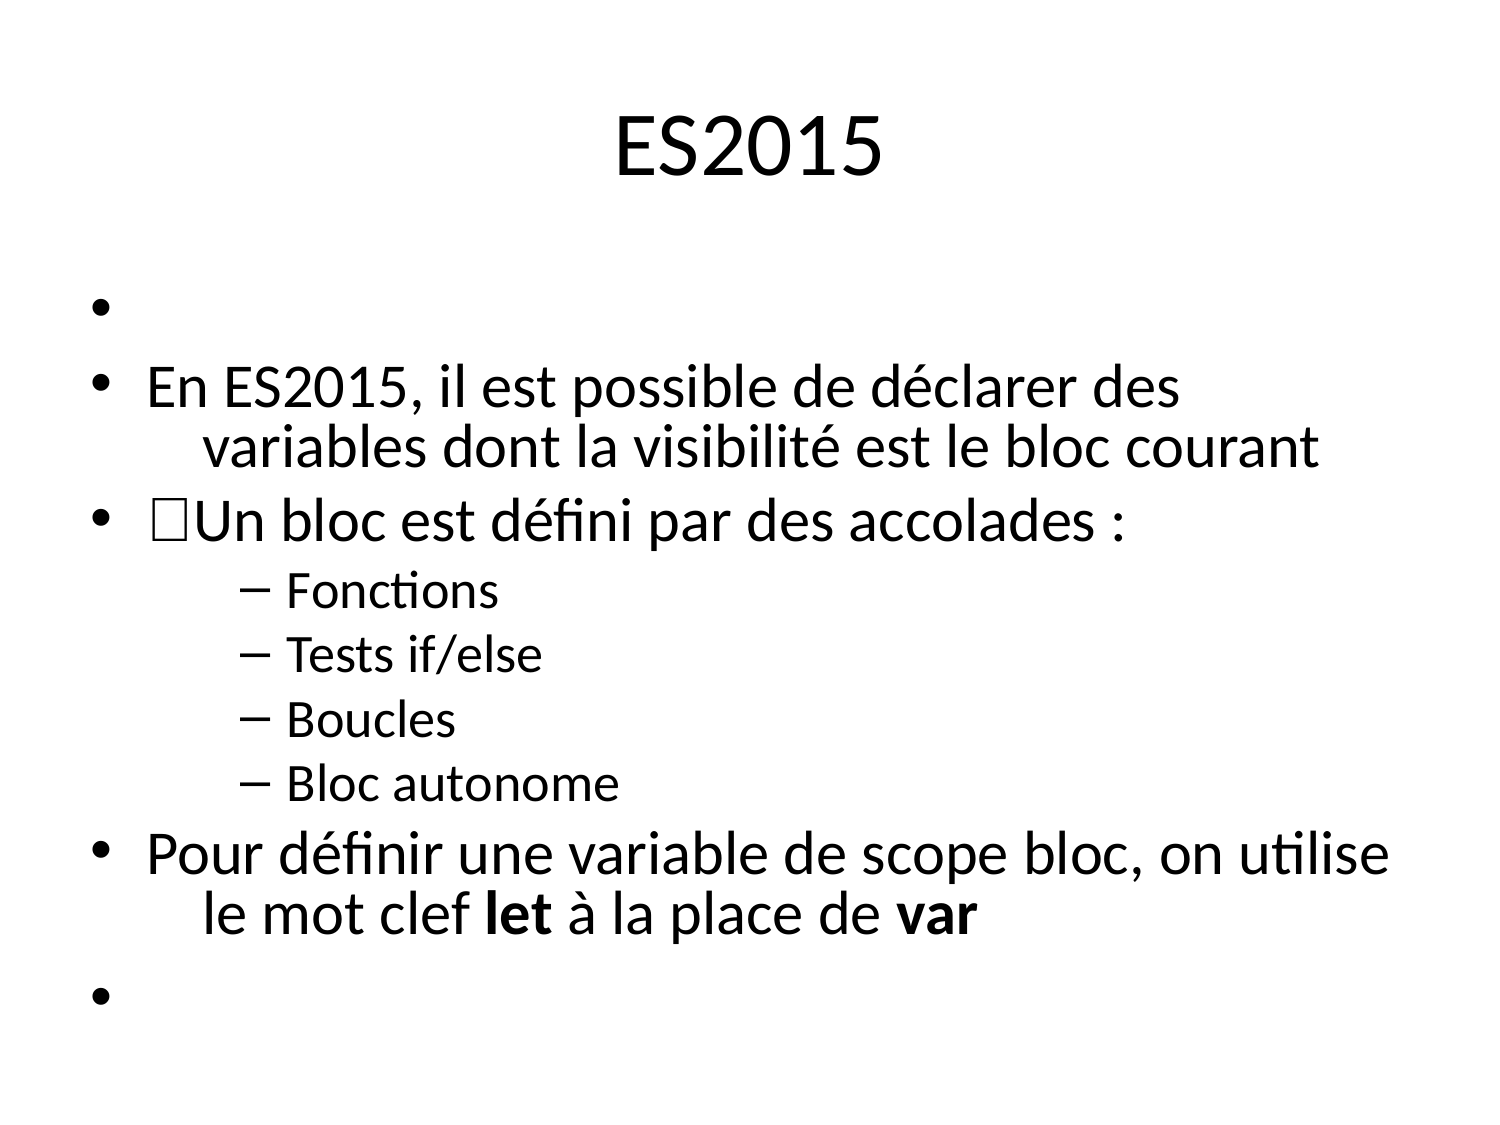

# ES2015
En ES2015, il est possible de déclarer des variables dont la visibilité est le bloc courant
Un bloc est défini par des accolades :
Fonctions
Tests if/else
Boucles
Bloc autonome
Pour définir une variable de scope bloc, on utilise le mot clef let à la place de var